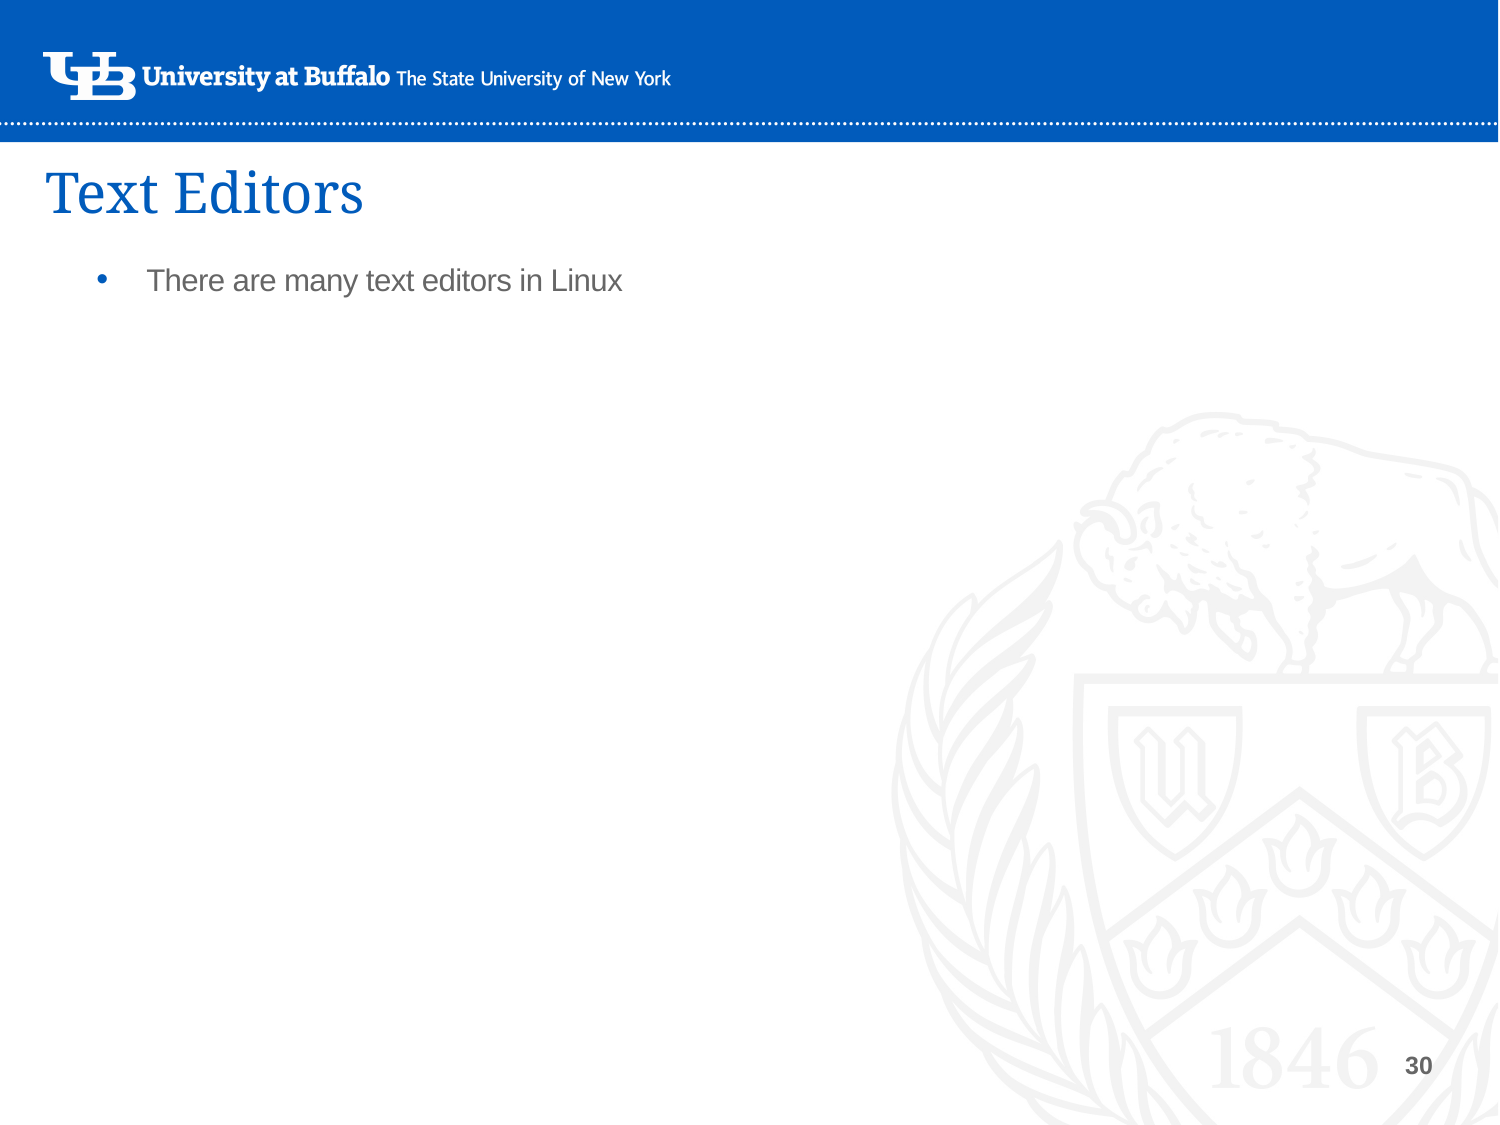

# Text Editors
There are many text editors in Linux